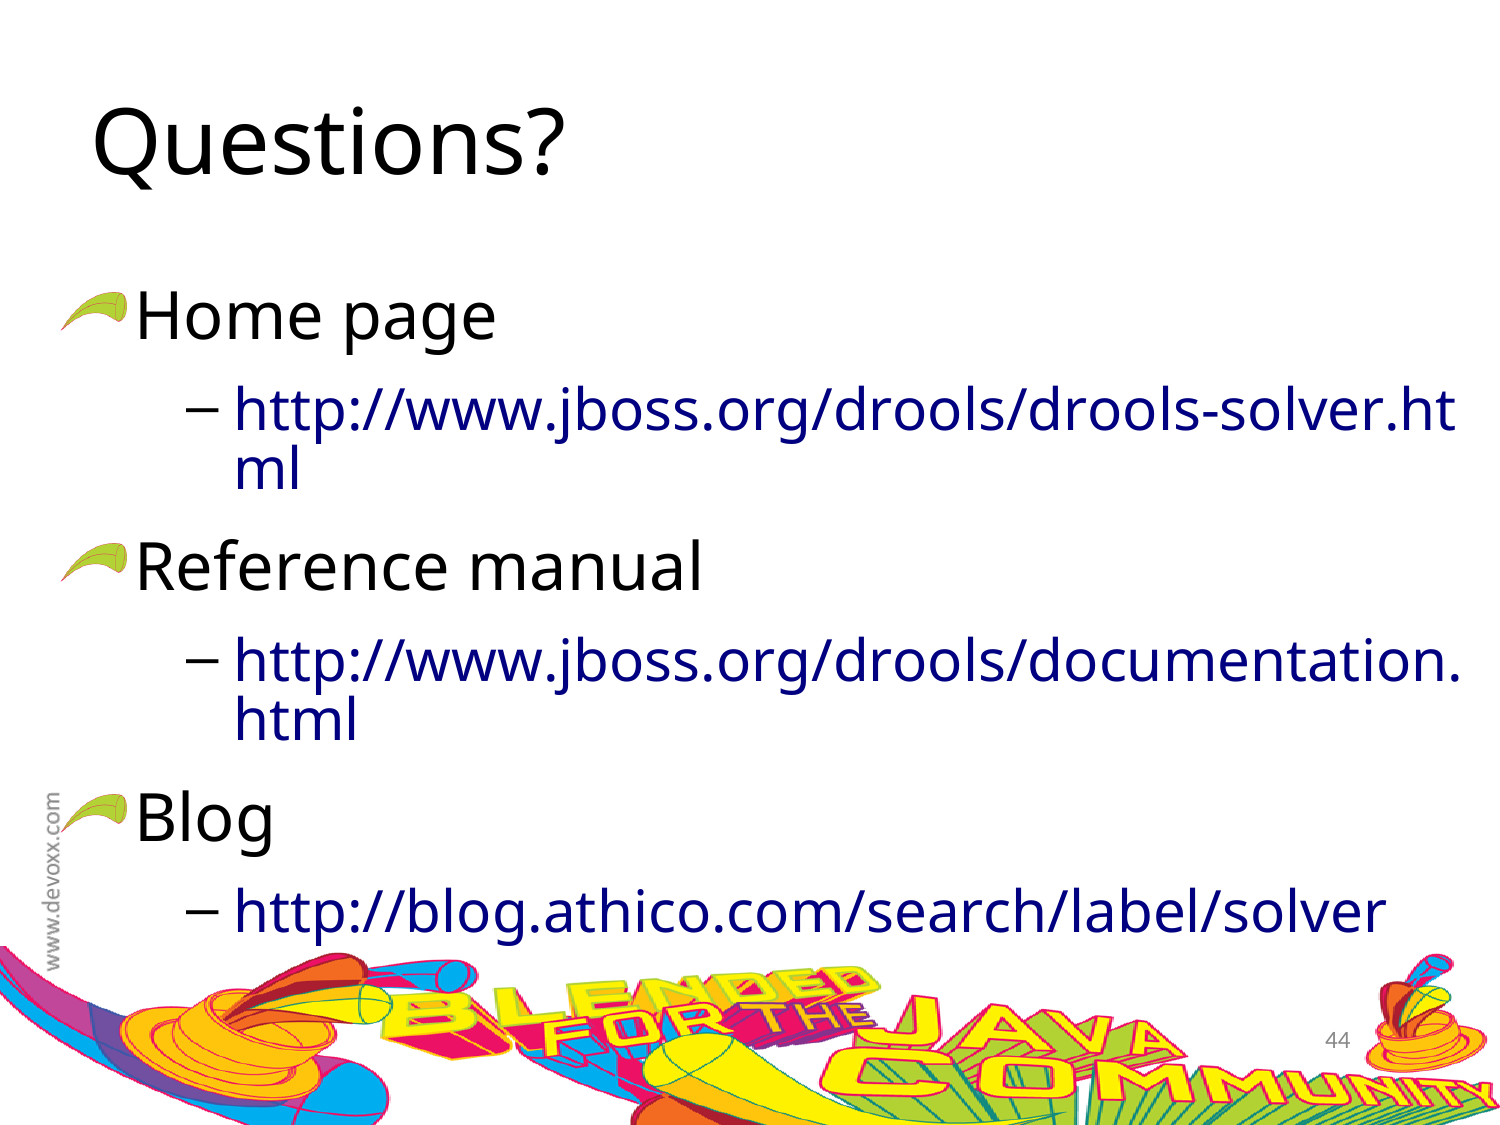

# Questions?
Home page
http://www.jboss.org/drools/drools-solver.html
Reference manual
http://www.jboss.org/drools/documentation.html
Blog
http://blog.athico.com/search/label/solver
44